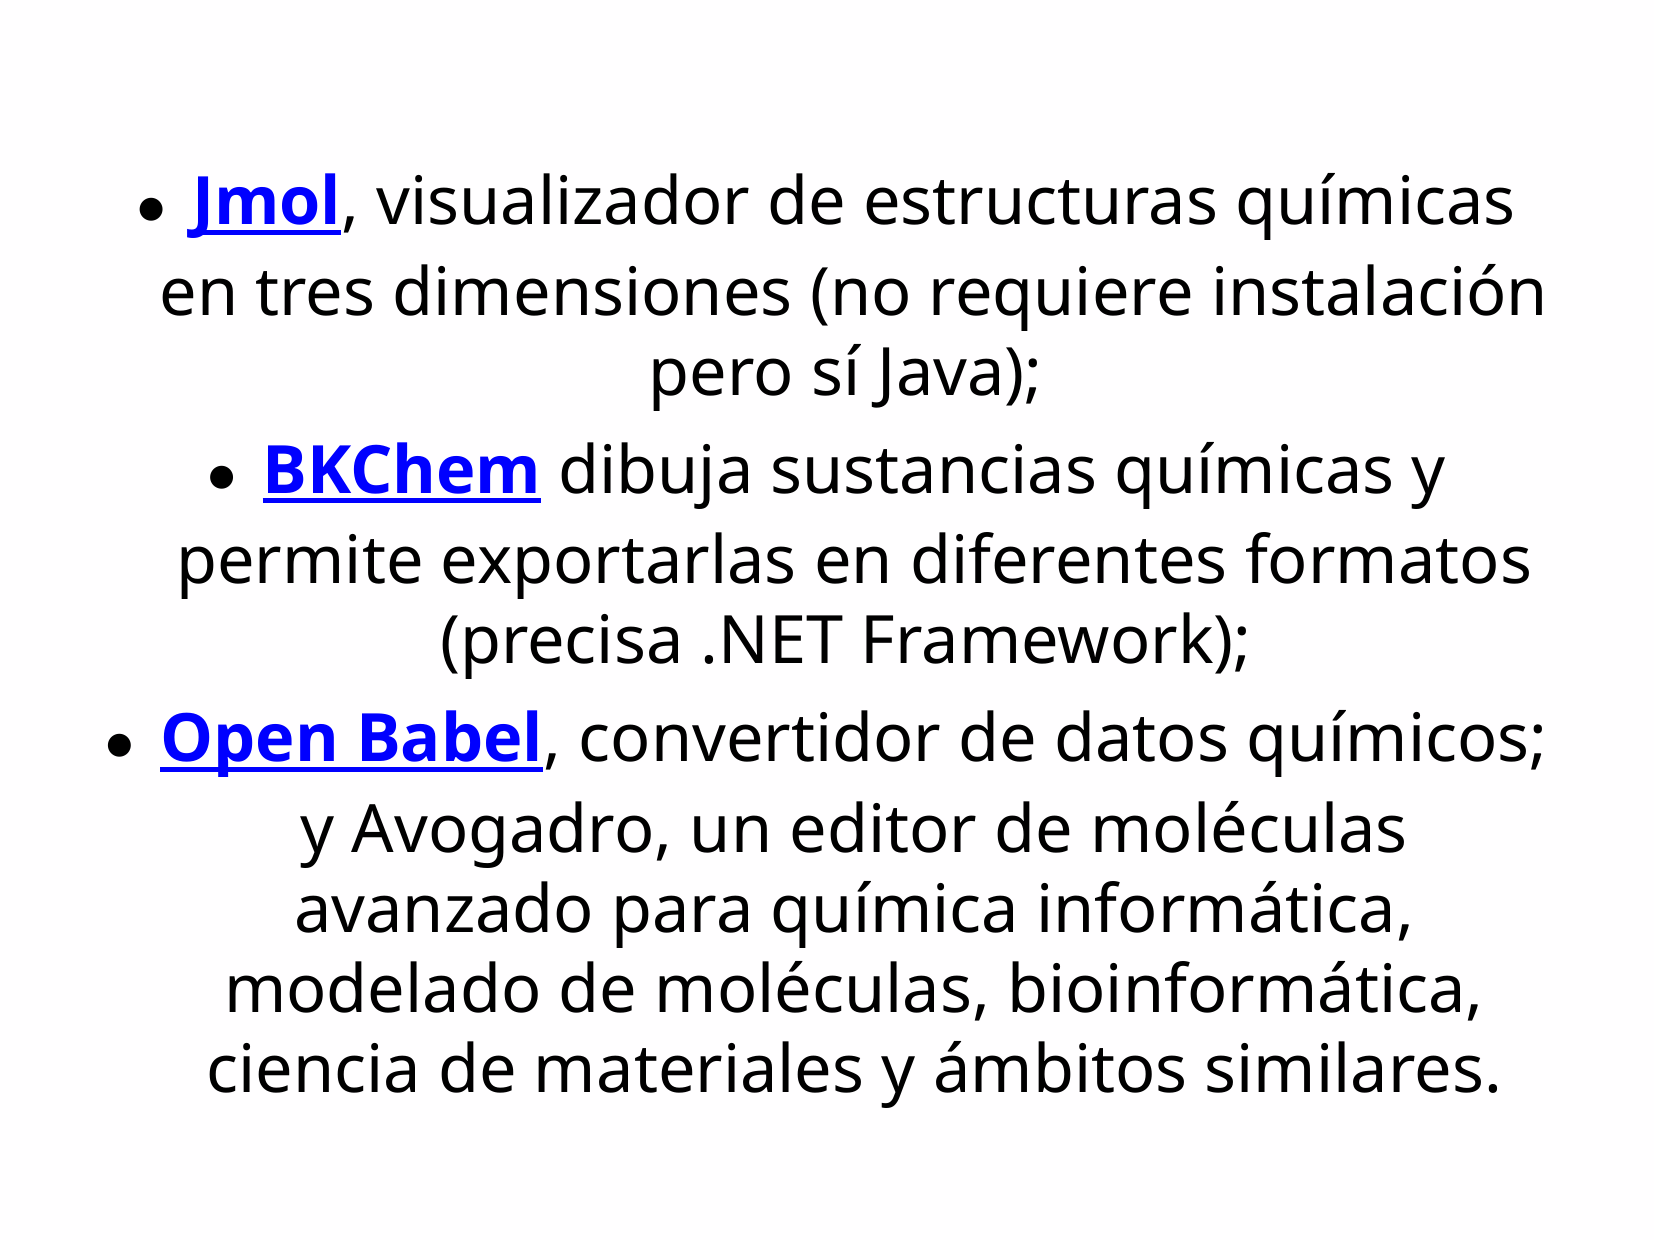

# Jmol, visualizador de estructuras químicas en tres dimensiones (no requiere instalación pero sí Java);
BKChem dibuja sustancias químicas y permite exportarlas en diferentes formatos (precisa .NET Framework);
Open Babel, convertidor de datos químicos; y Avogadro, un editor de moléculas avanzado para química informática, modelado de moléculas, bioinformática, ciencia de materiales y ámbitos similares.